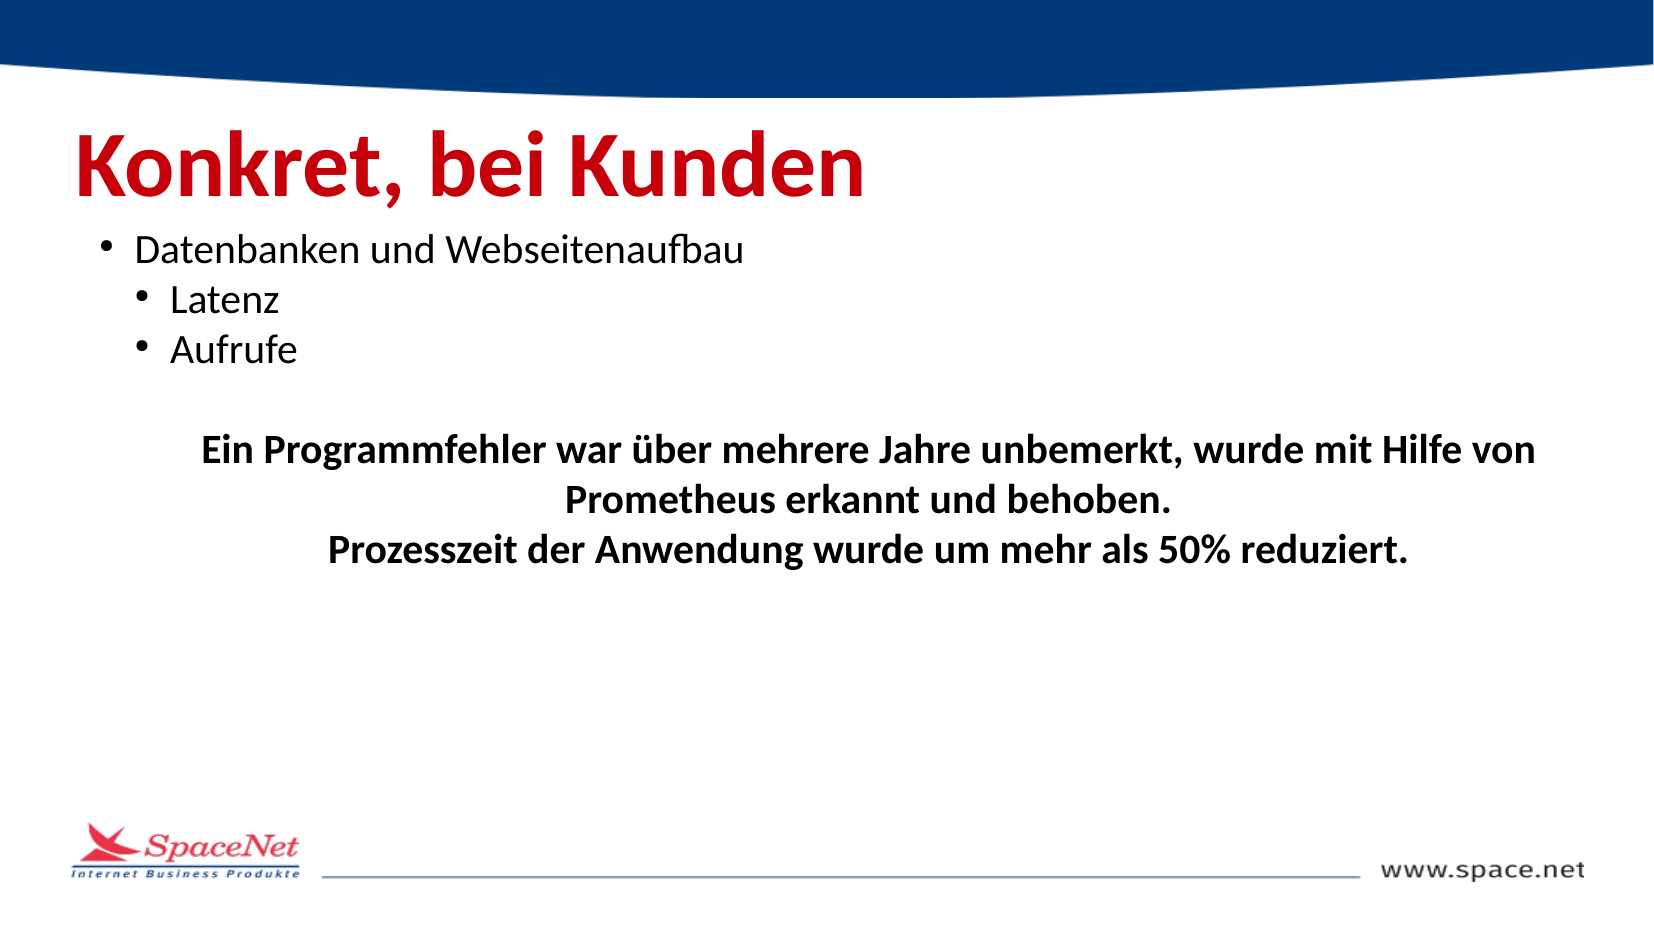

Konkret, bei Kunden
Datenbanken und Webseitenaufbau
Latenz
Aufrufe
Ein Programmfehler war über mehrere Jahre unbemerkt, wurde mit Hilfe von Prometheus erkannt und behoben.
Prozesszeit der Anwendung wurde um mehr als 50% reduziert.